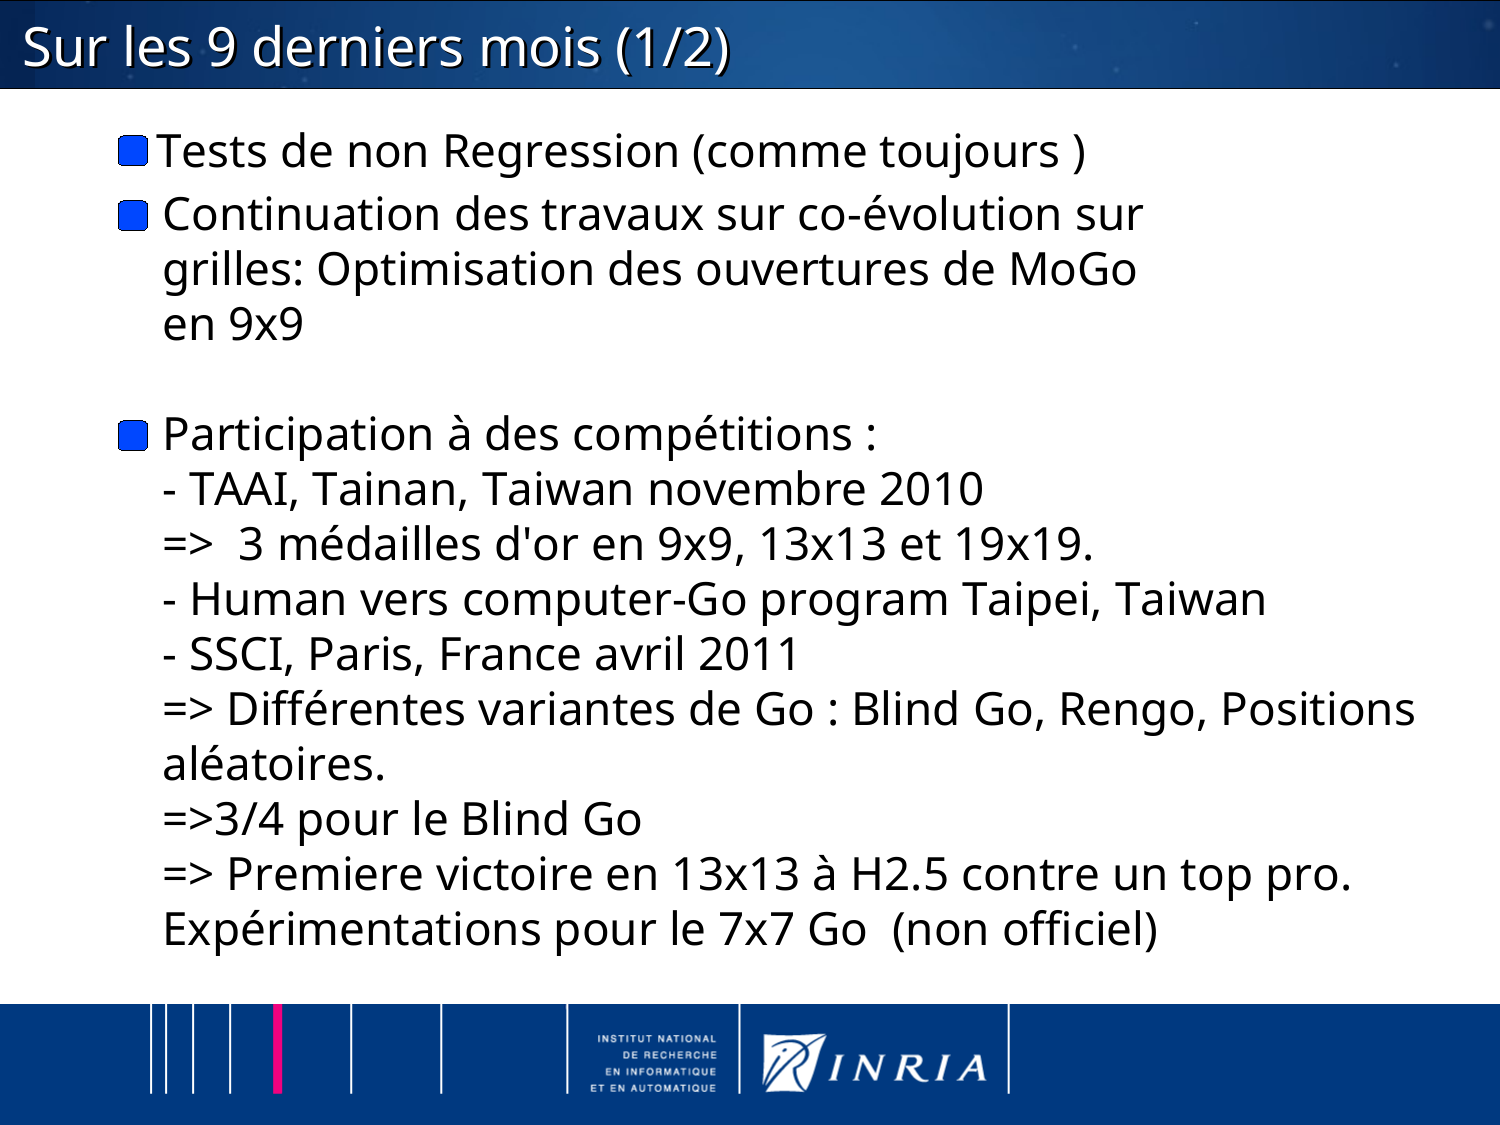

Sur les 9 derniers mois (1/2)
Tests de non Regression (comme toujours )
Continuation des travaux sur co-évolution sur grilles: Optimisation des ouvertures de MoGo en 9x9
Participation à des compétitions :
- TAAI, Tainan, Taiwan novembre 2010
=> 3 médailles d'or en 9x9, 13x13 et 19x19.
- Human vers computer-Go program Taipei, Taiwan
- SSCI, Paris, France avril 2011
=> Différentes variantes de Go : Blind Go, Rengo, Positions aléatoires.
=>3/4 pour le Blind Go
=> Premiere victoire en 13x13 à H2.5 contre un top pro.
Expérimentations pour le 7x7 Go  (non officiel)